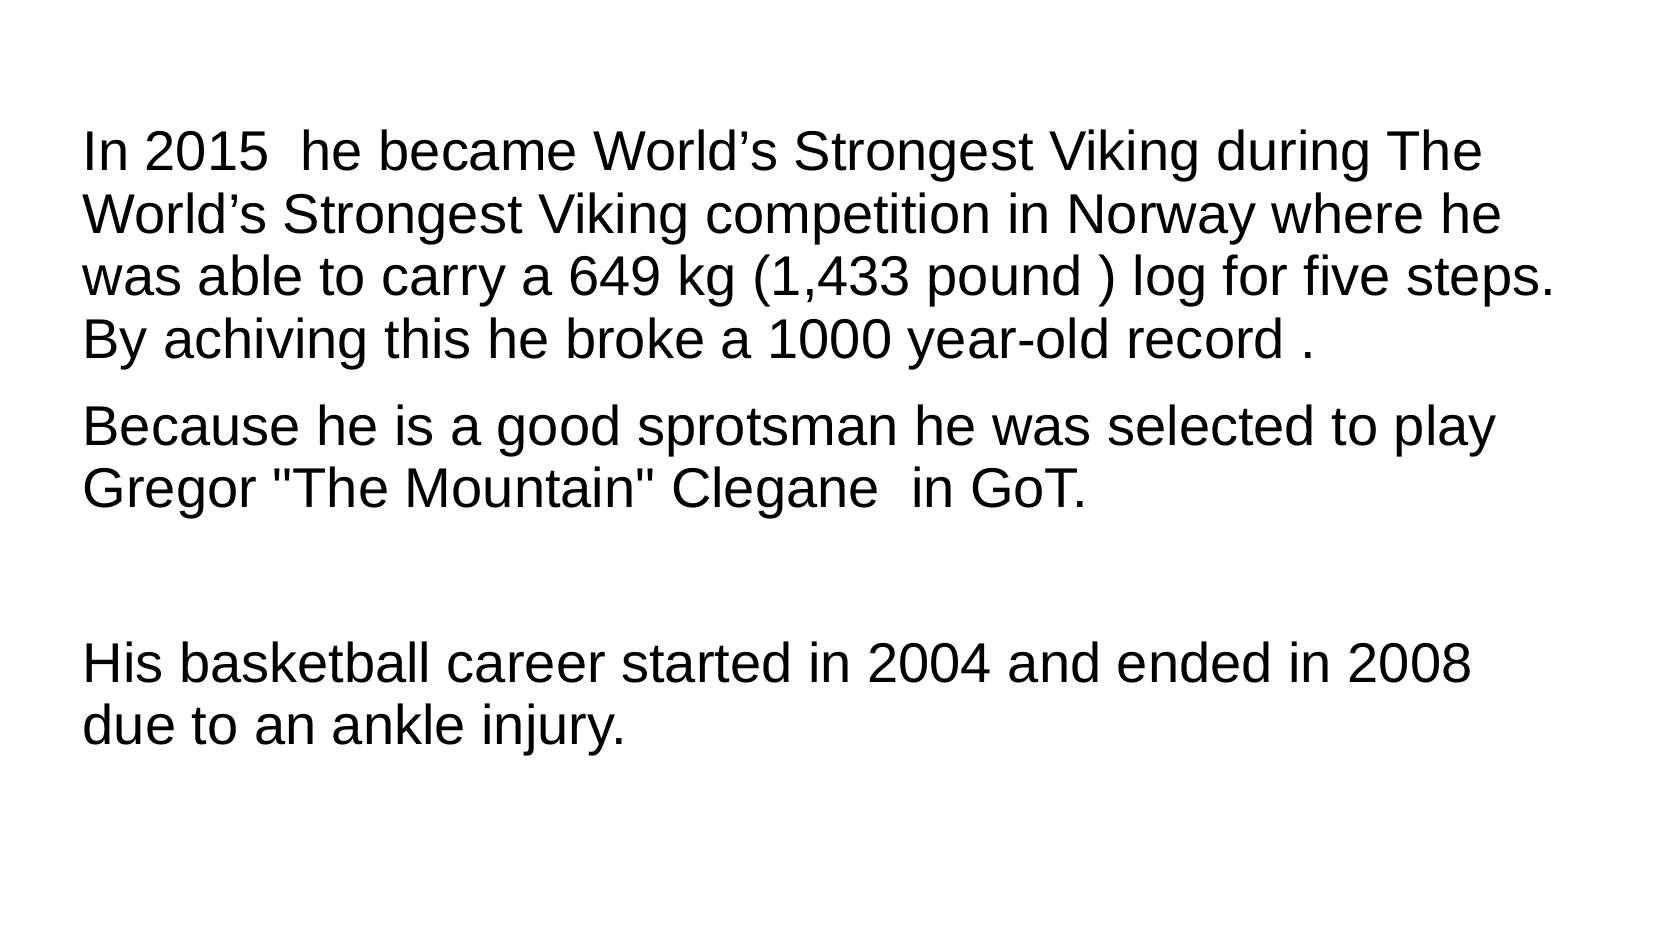

# In 2015 he became World’s Strongest Viking during The World’s Strongest Viking competition in Norway where he was able to carry a 649 kg (1,433 pound ) log for five steps. By achiving this he broke a 1000 year-old record .
Because he is a good sprotsman he was selected to play Gregor "The Mountain" Clegane in GoT.
His basketball career started in 2004 and ended in 2008 due to an ankle injury.